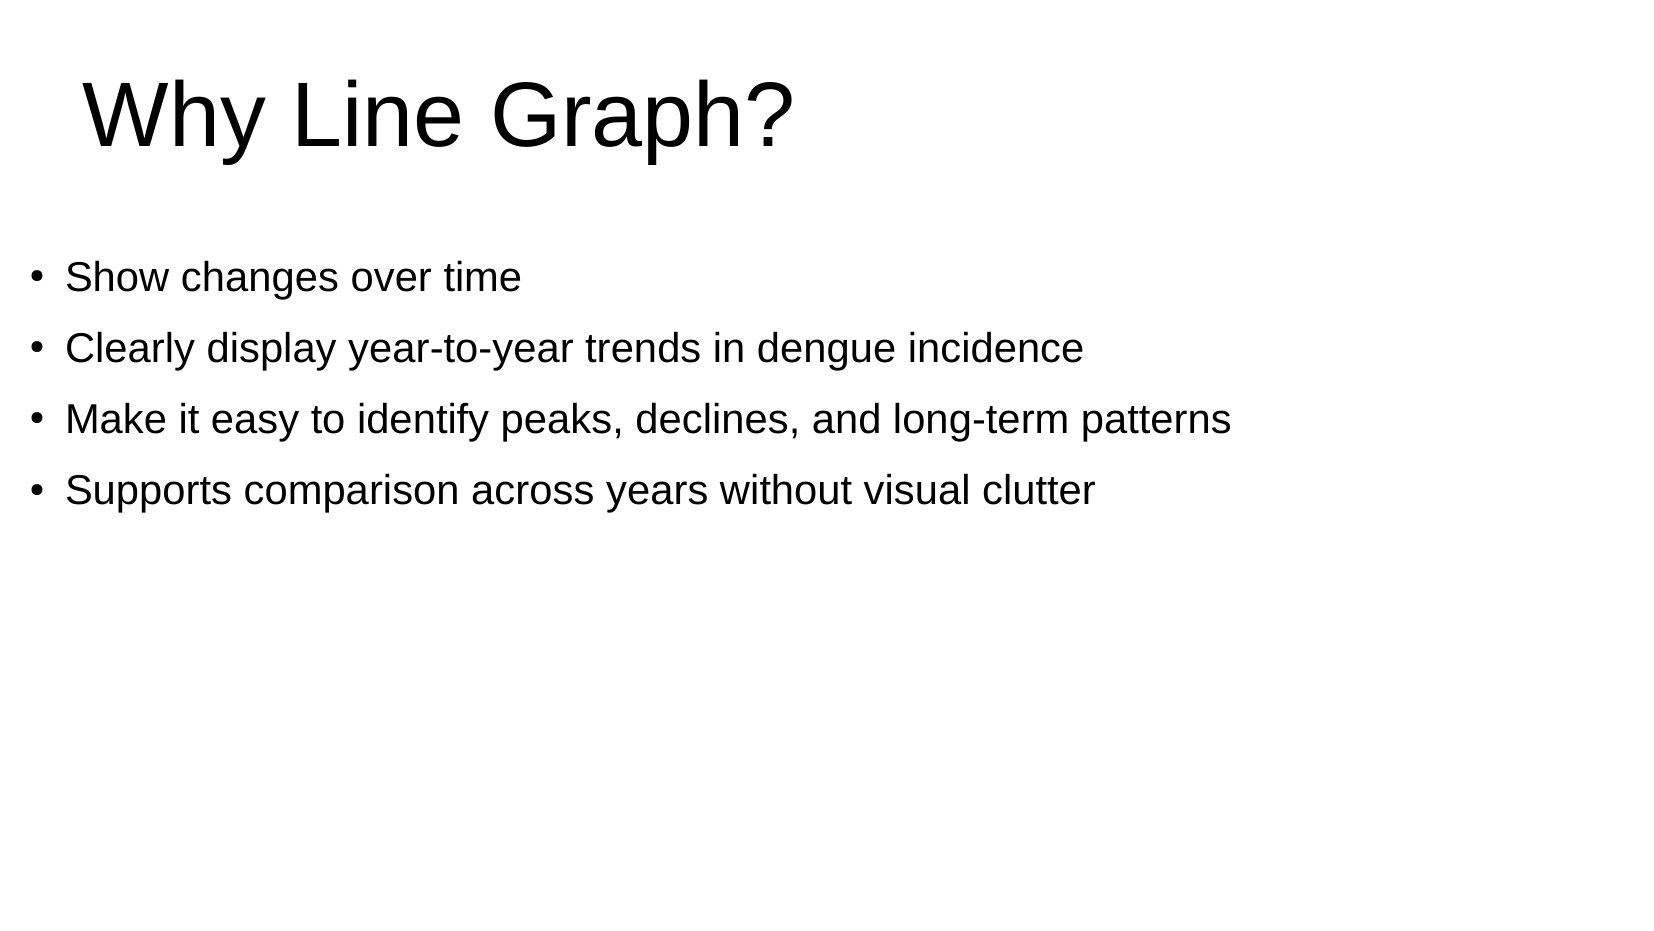

# Why Line Graph?
Show changes over time
Clearly display year-to-year trends in dengue incidence
Make it easy to identify peaks, declines, and long-term patterns
Supports comparison across years without visual clutter